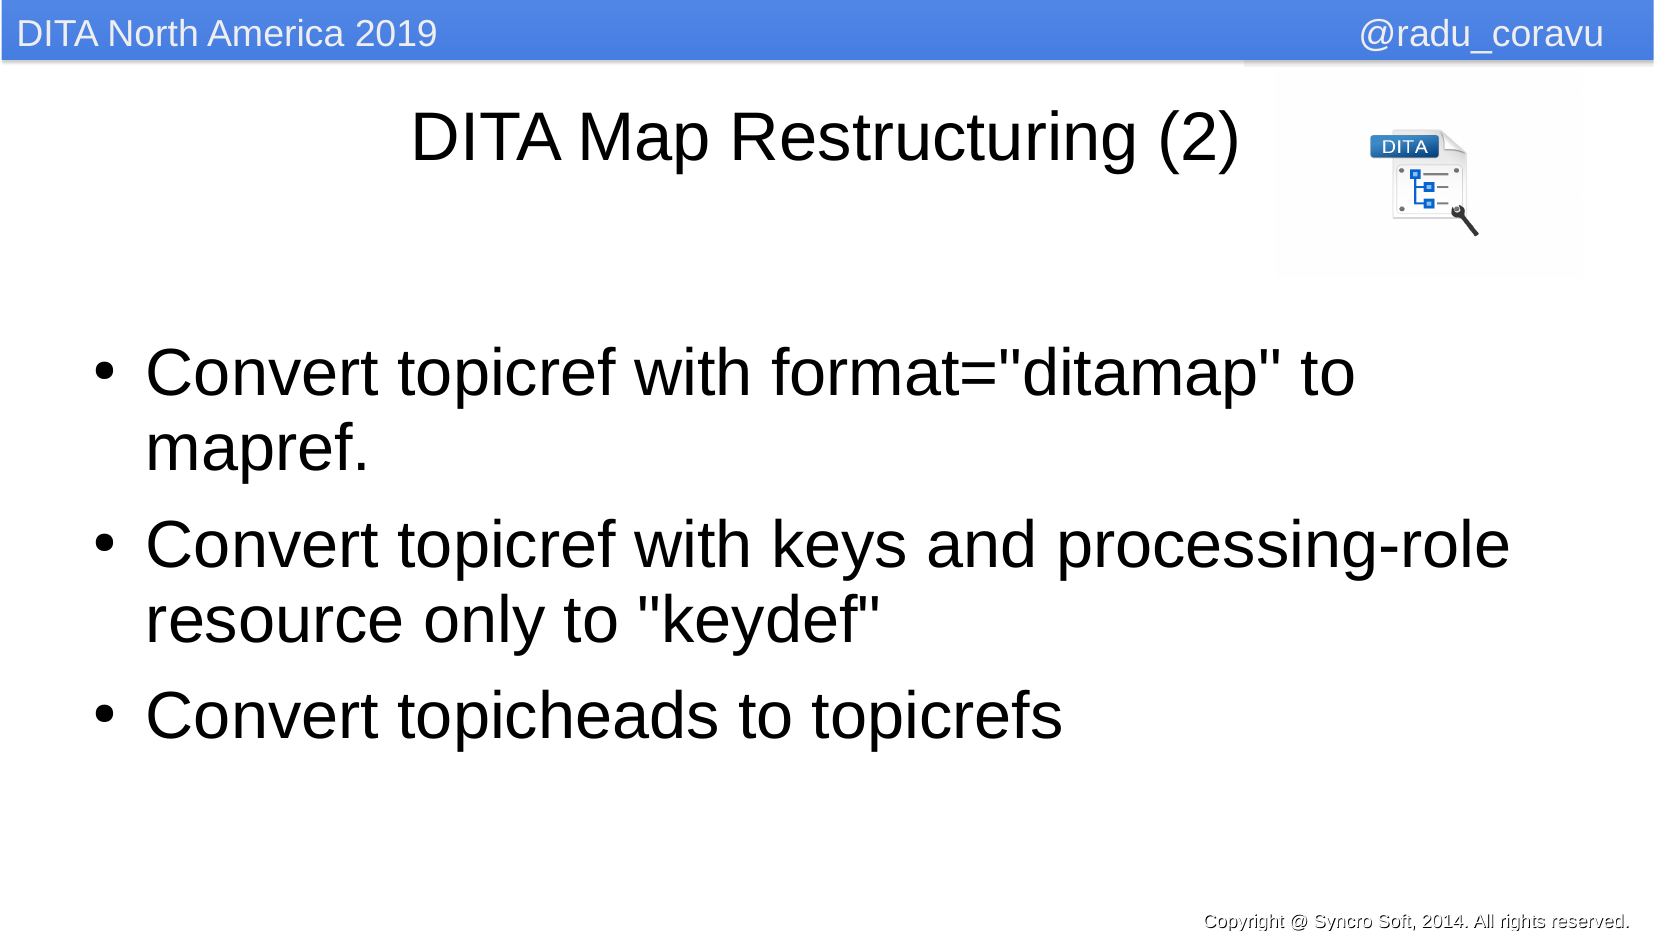

# DITA Map Restructuring (2)
Convert topicref with format="ditamap" to mapref.
Convert topicref with keys and processing-role resource only to "keydef"
Convert topicheads to topicrefs